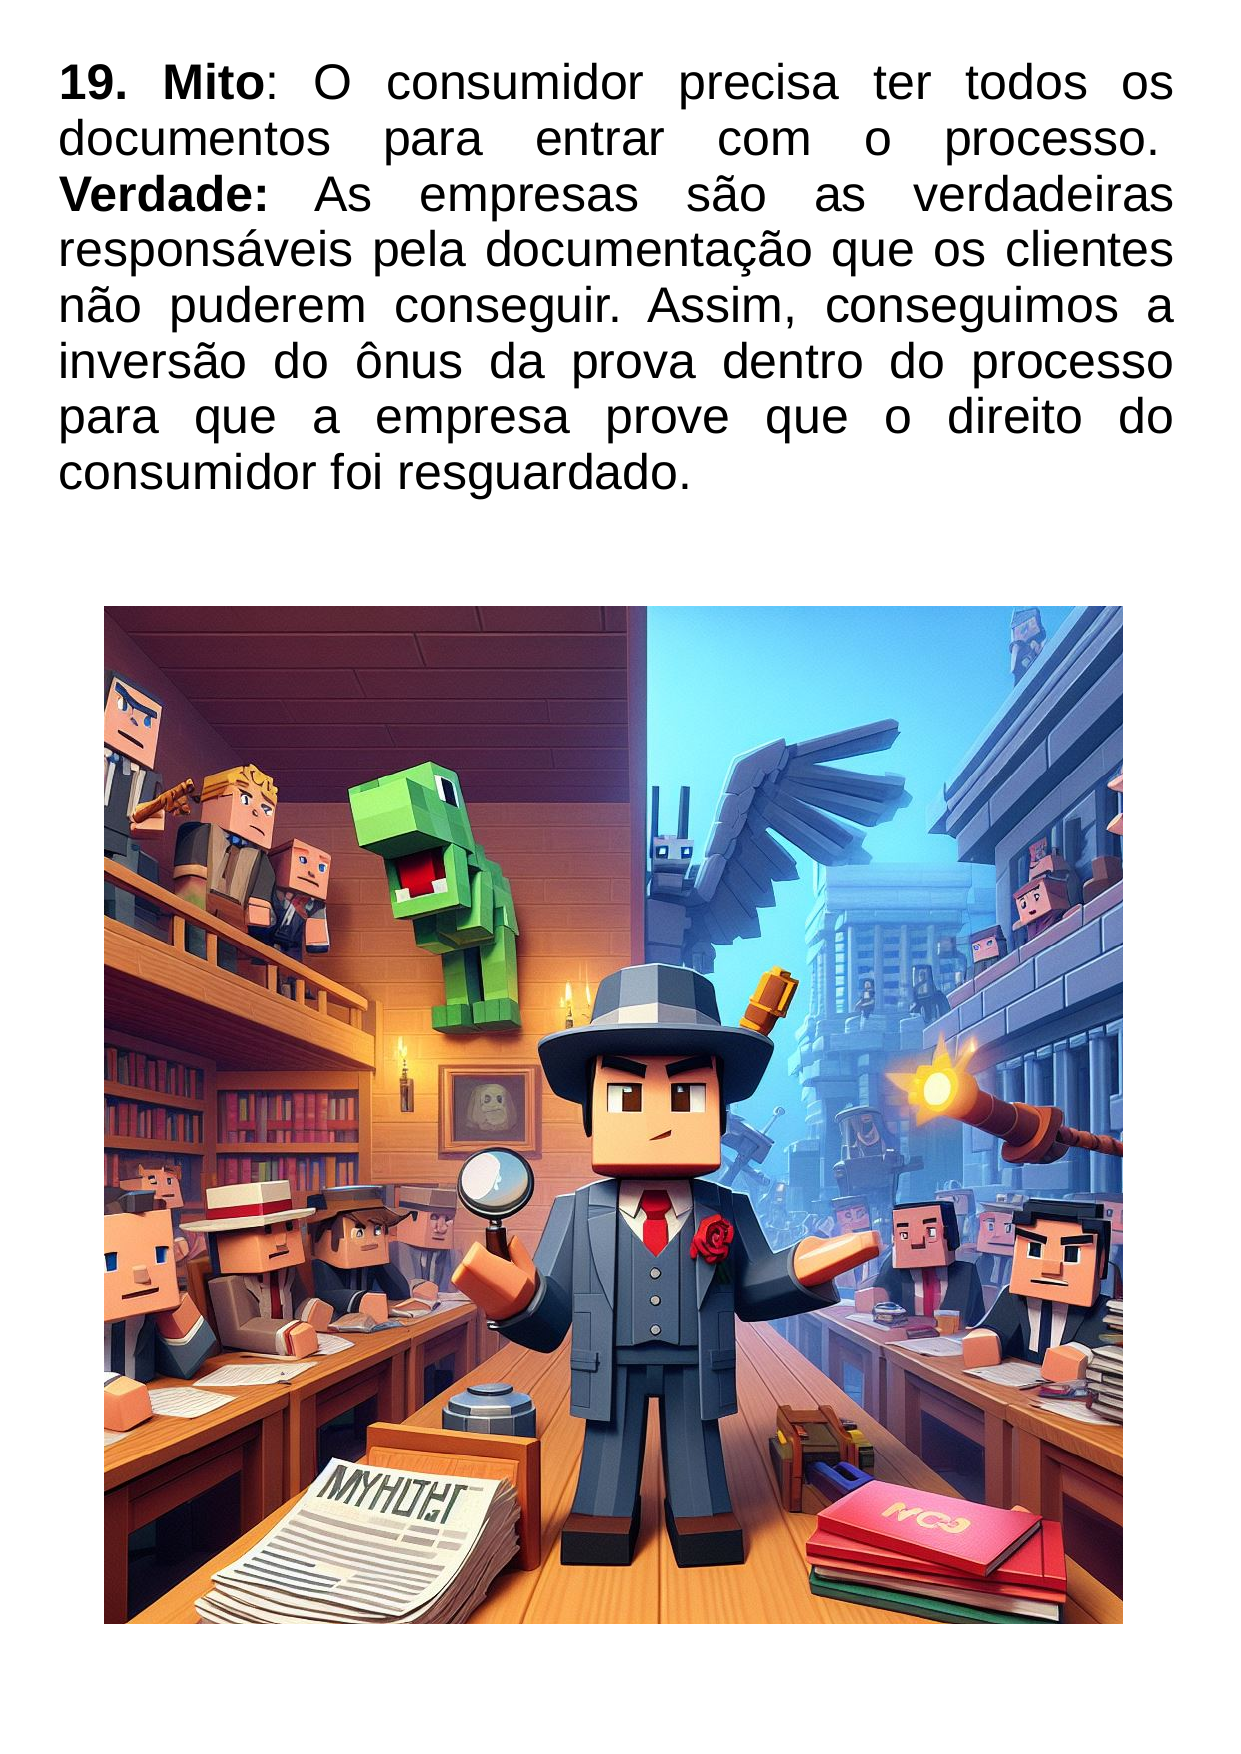

# 19. Mito: O consumidor precisa ter todos os documentos para entrar com o processo.  Verdade: As empresas são as verdadeiras responsáveis pela documentação que os clientes não puderem conseguir. Assim, conseguimos a inversão do ônus da prova dentro do processo para que a empresa prove que o direito do consumidor foi resguardado.